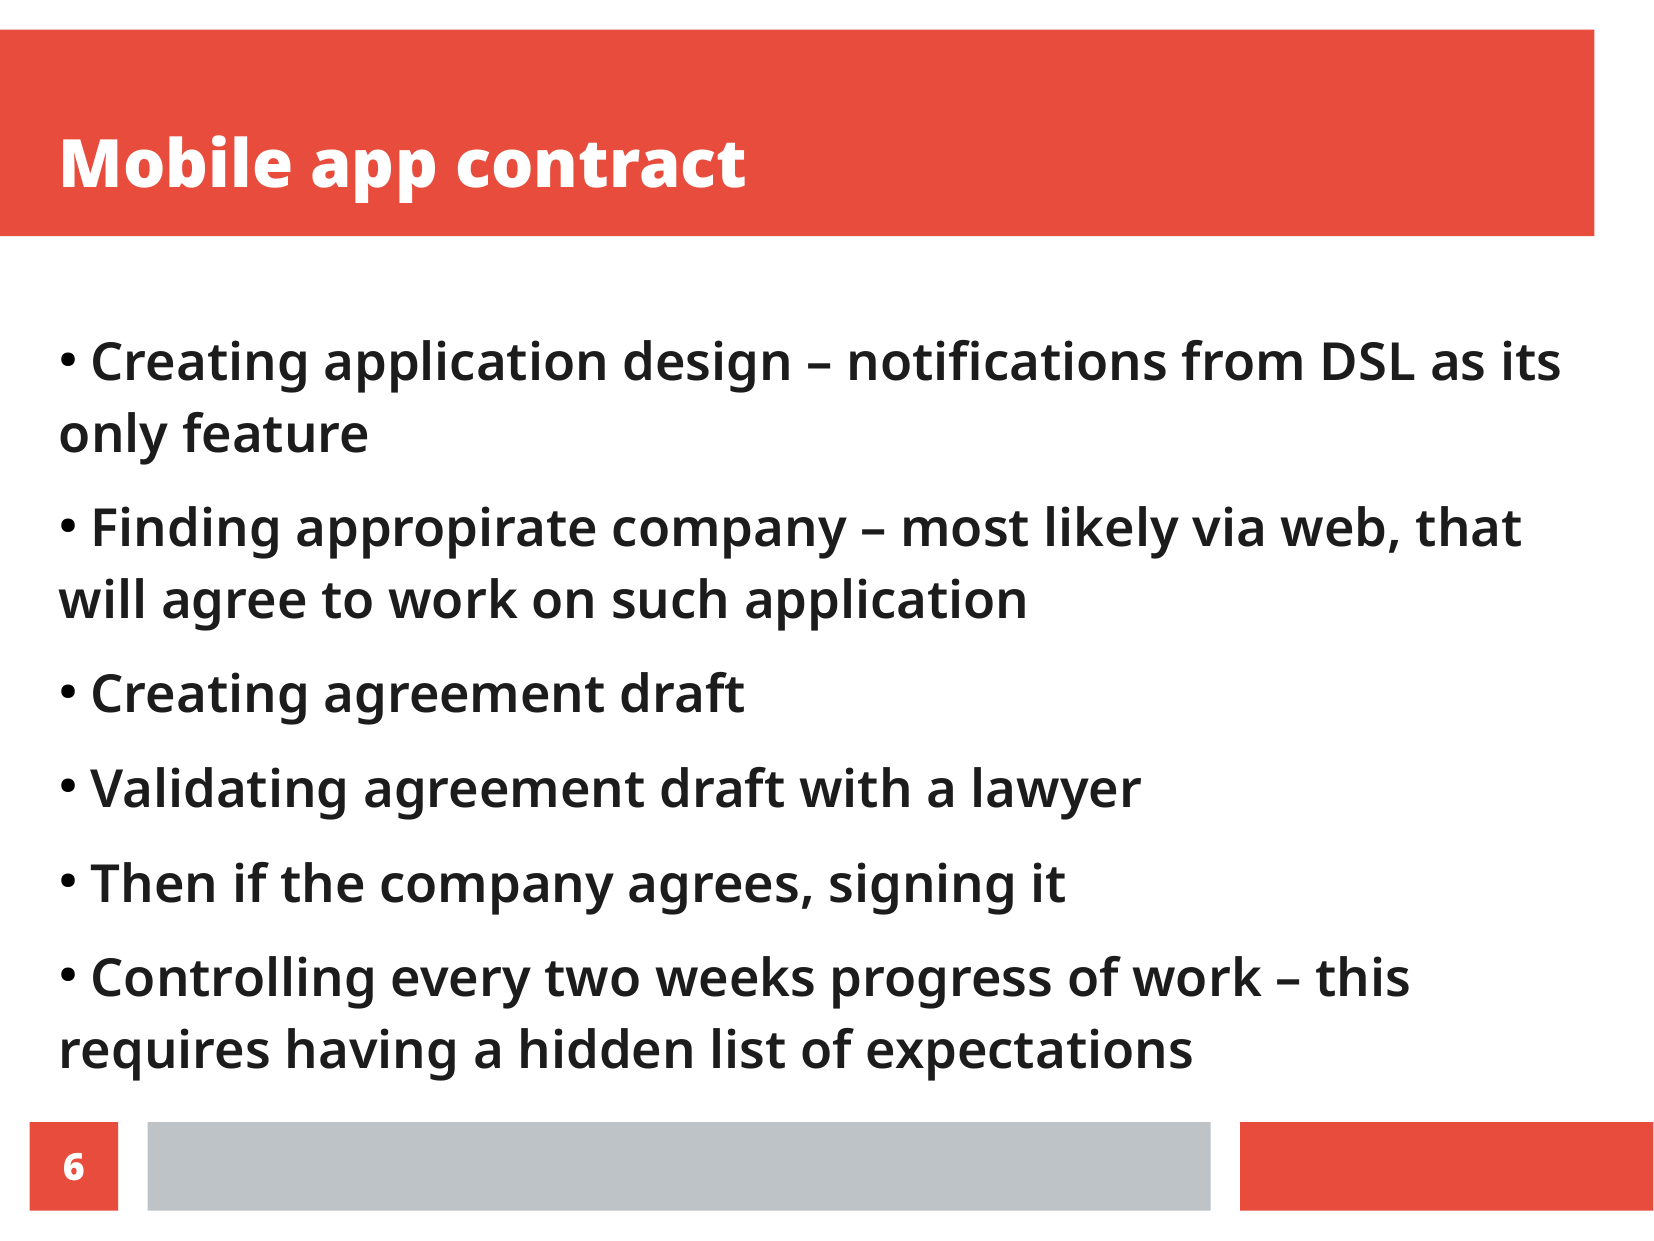

# Mobile app contract
 Creating application design – notifications from DSL as its only feature
 Finding appropirate company – most likely via web, that will agree to work on such application
 Creating agreement draft
 Validating agreement draft with a lawyer
 Then if the company agrees, signing it
 Controlling every two weeks progress of work – this requires having a hidden list of expectations
6